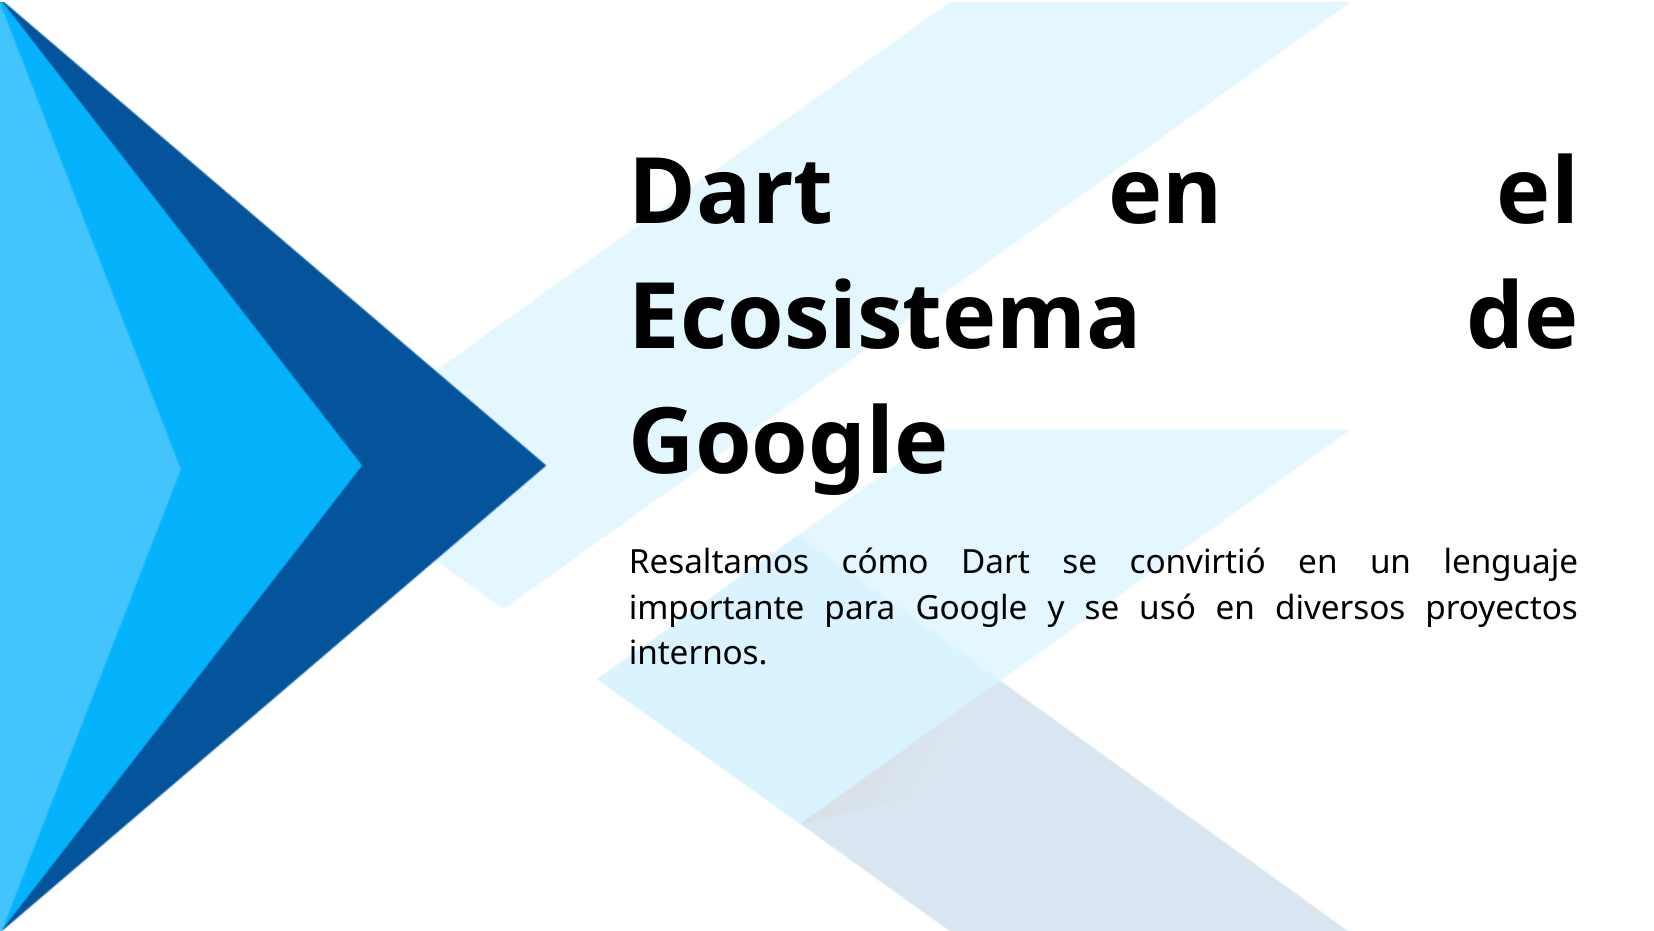

Dart en el Ecosistema de Google
Resaltamos cómo Dart se convirtió en un lenguaje importante para Google y se usó en diversos proyectos internos.